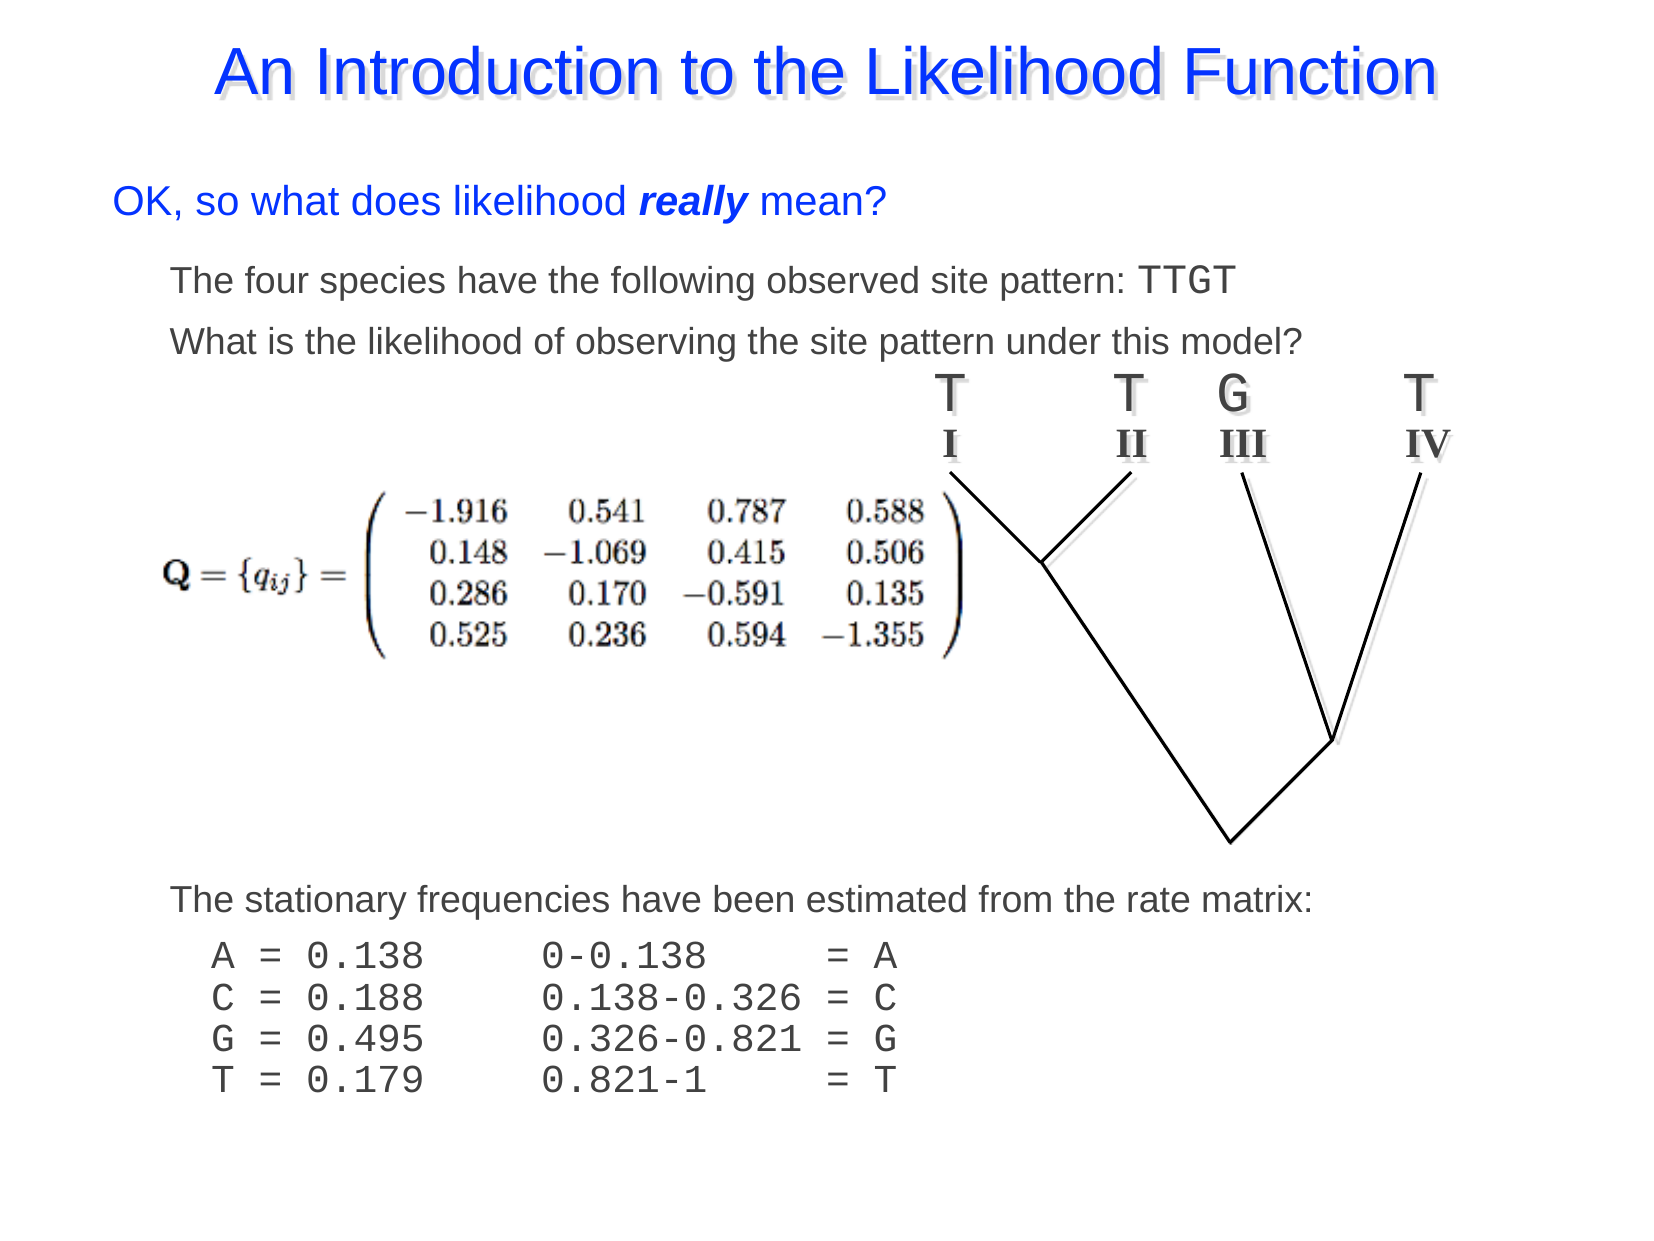

An Introduction to the Likelihood Function
OK, so what does likelihood really mean?
The four species have the following observed site pattern: TTGT
What is the likelihood of observing the site pattern under this model?
T
T
G
T
I
II
III
IV
The stationary frequencies have been estimated from the rate matrix:
A = 0.138
0-0.138 = A
C = 0.188
0.138-0.326 = C
G = 0.495
0.326-0.821 = G
T = 0.179
0.821-1 = T